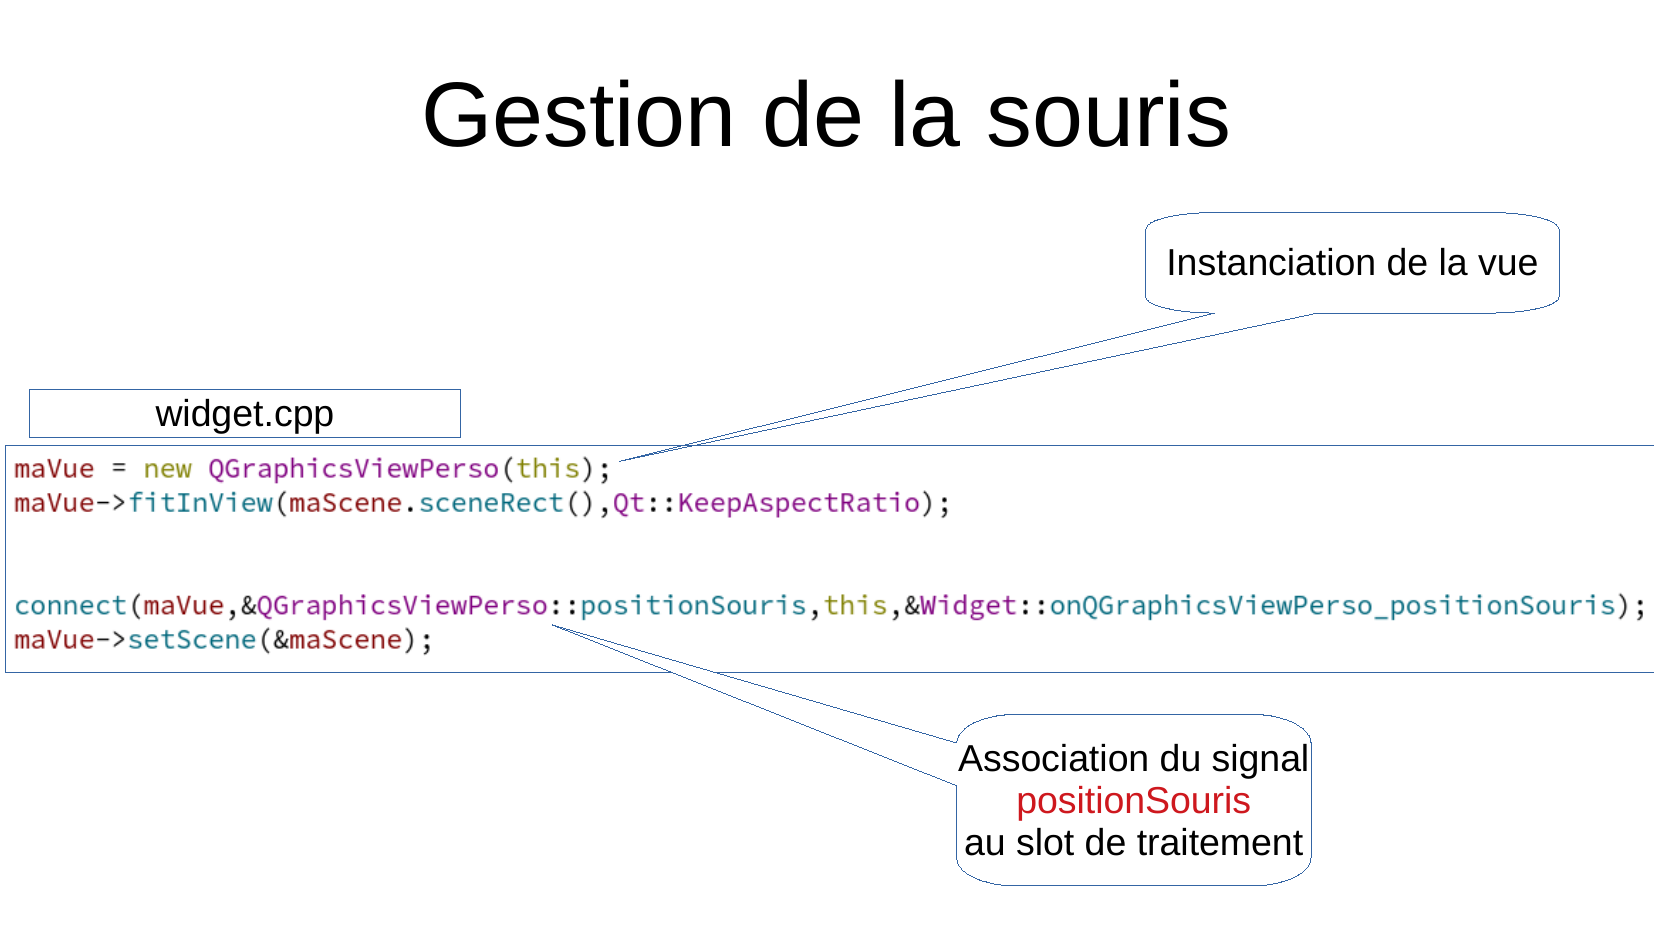

# Gestion de la souris
Instanciation de la vue
widget.cpp
Association du signal
positionSouris
au slot de traitement